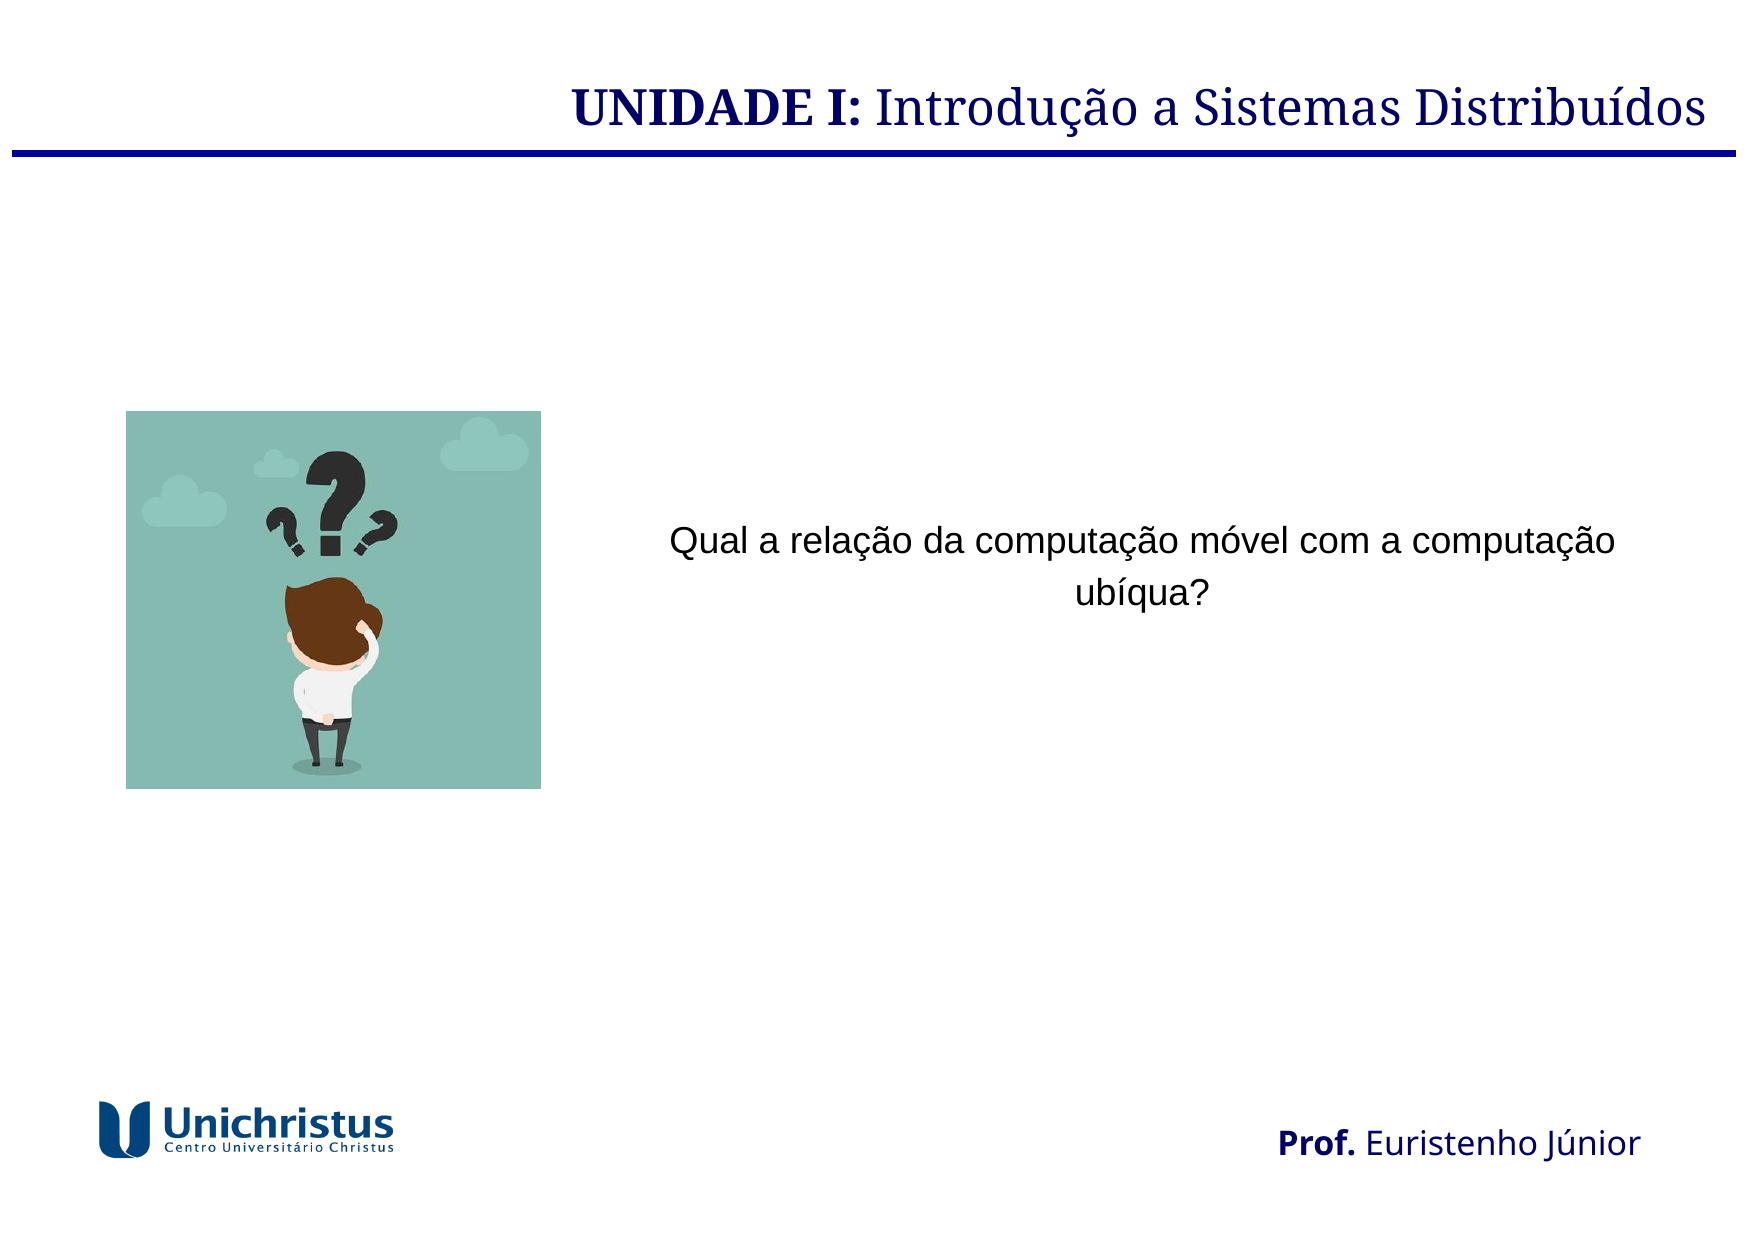

UNIDADE I: Introdução a Sistemas Distribuídos
Qual a relação da computação móvel com a computação ubíqua?
Prof. Euristenho Júnior